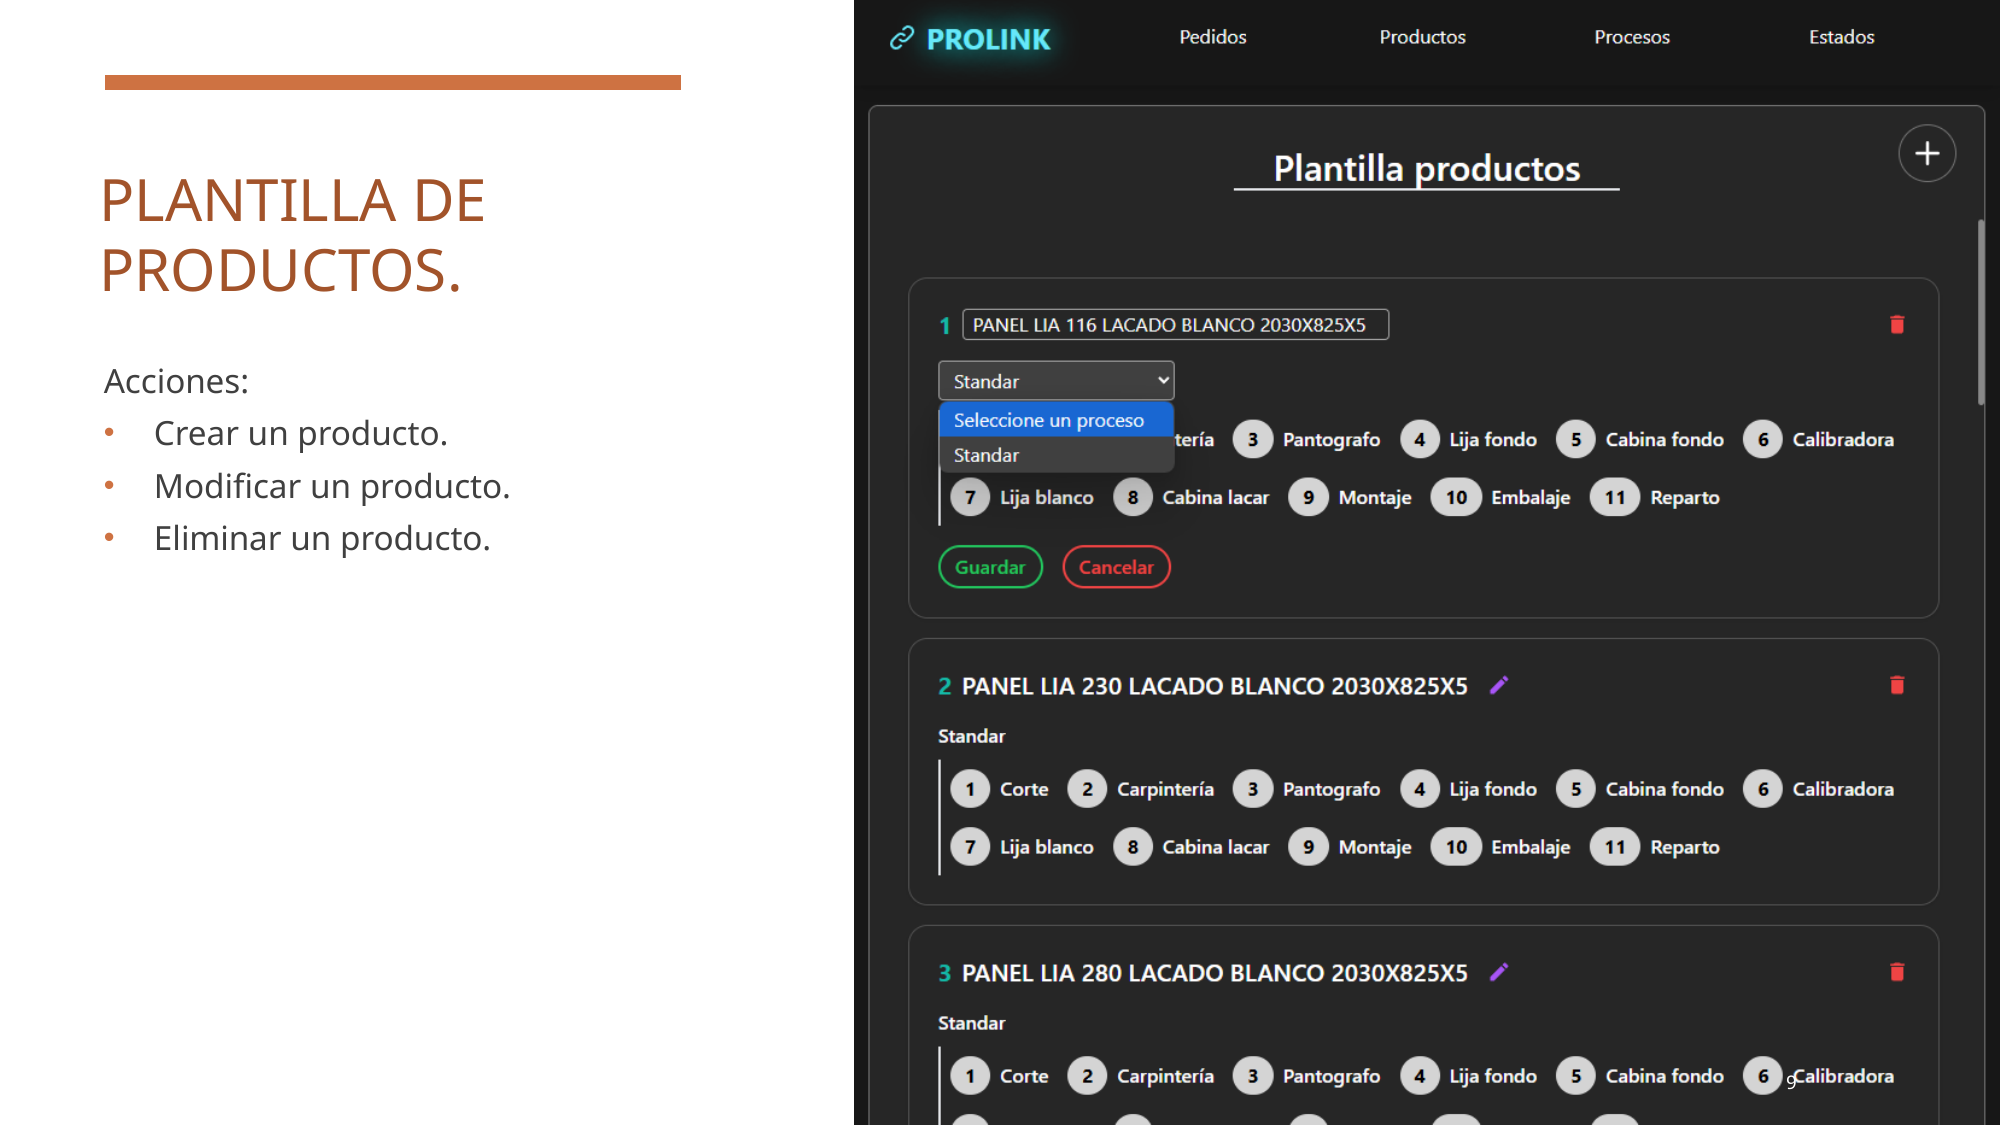

# Plantilla de productos.
Acciones:
Crear un producto.
Modificar un producto.
Eliminar un producto.